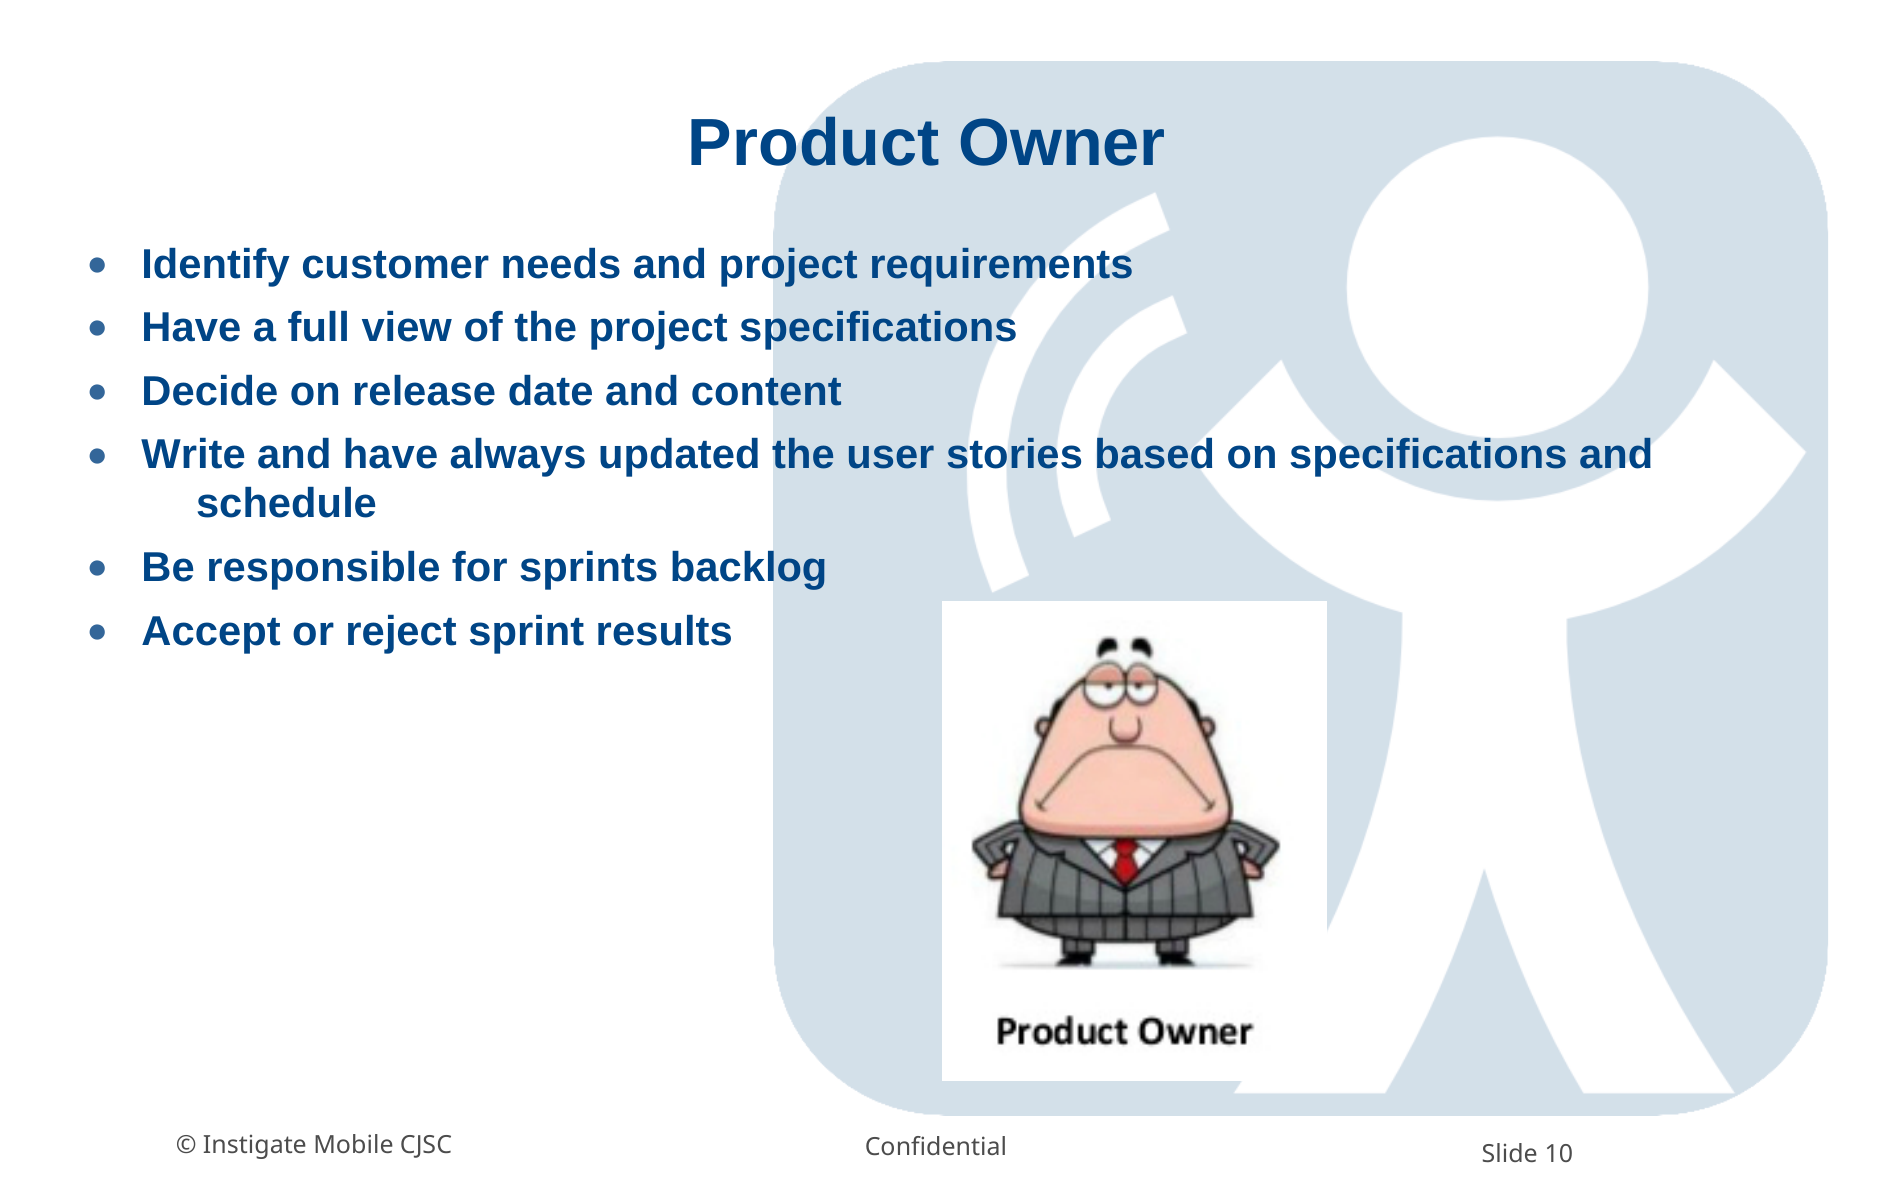

Product Owner
Identify customer needs and project requirements
Have a full view of the project specifications
Decide on release date and content
Write and have always updated the user stories based on specifications and schedule
Be responsible for sprints backlog
Accept or reject sprint results
Confidential